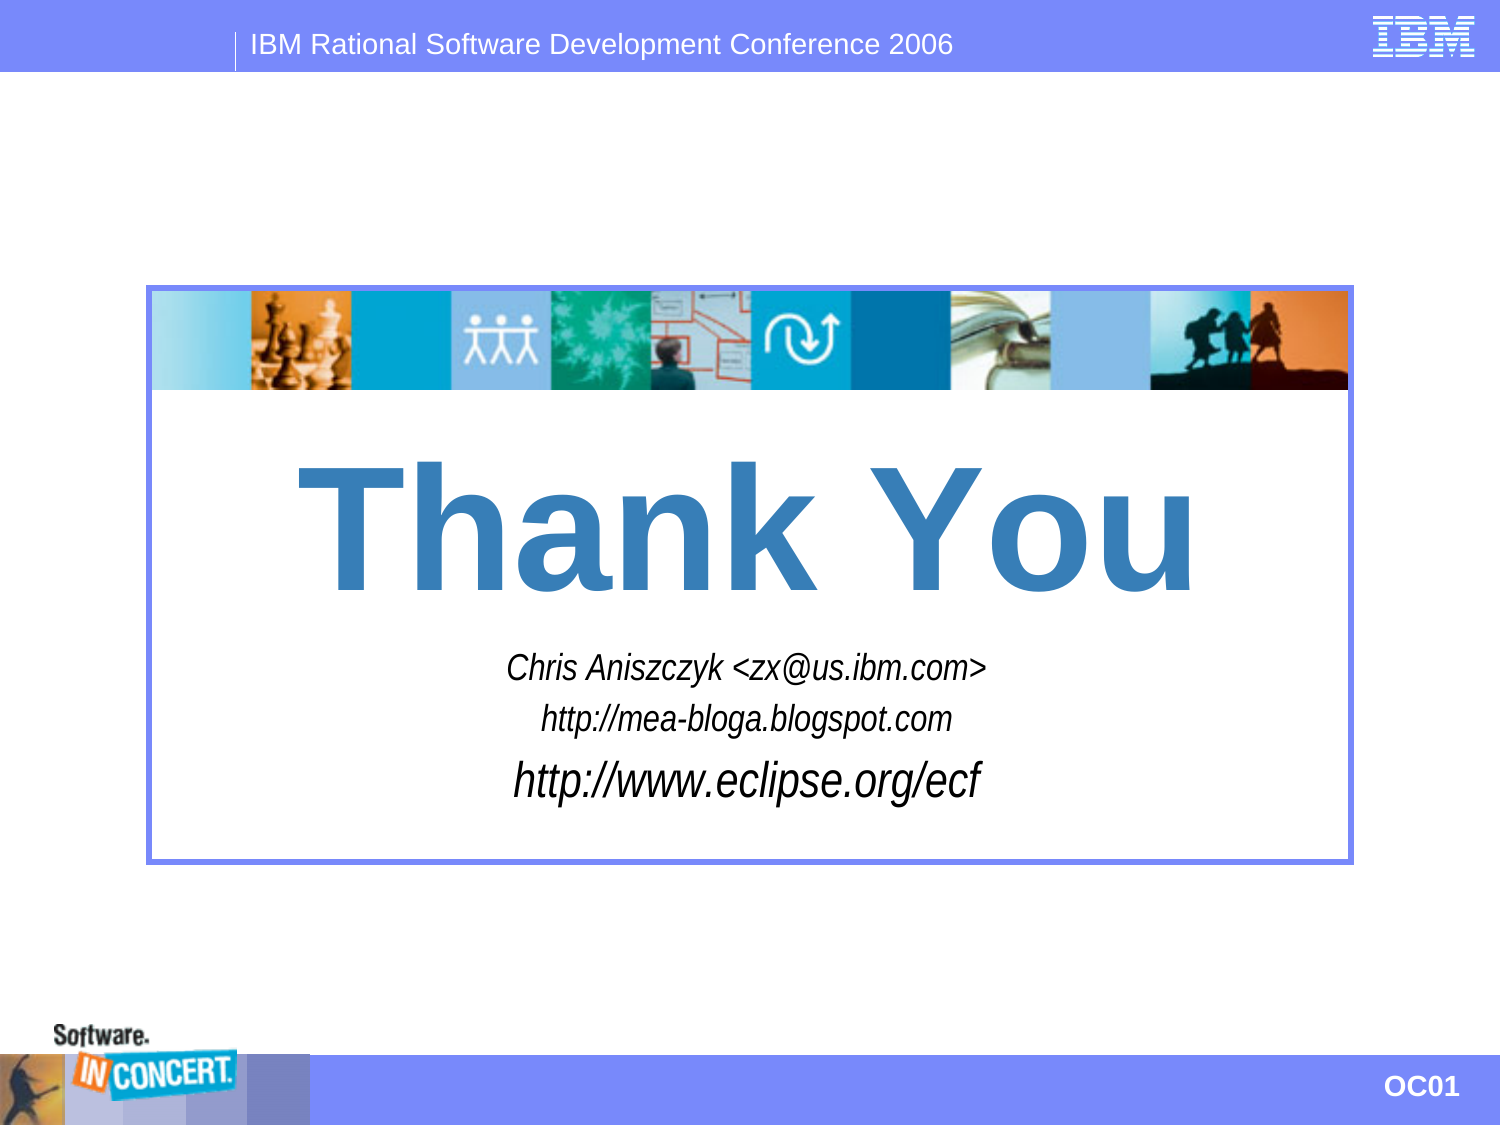

Thank You
Chris Aniszczyk <zx@us.ibm.com>
http://mea-bloga.blogspot.com
http://www.eclipse.org/ecf